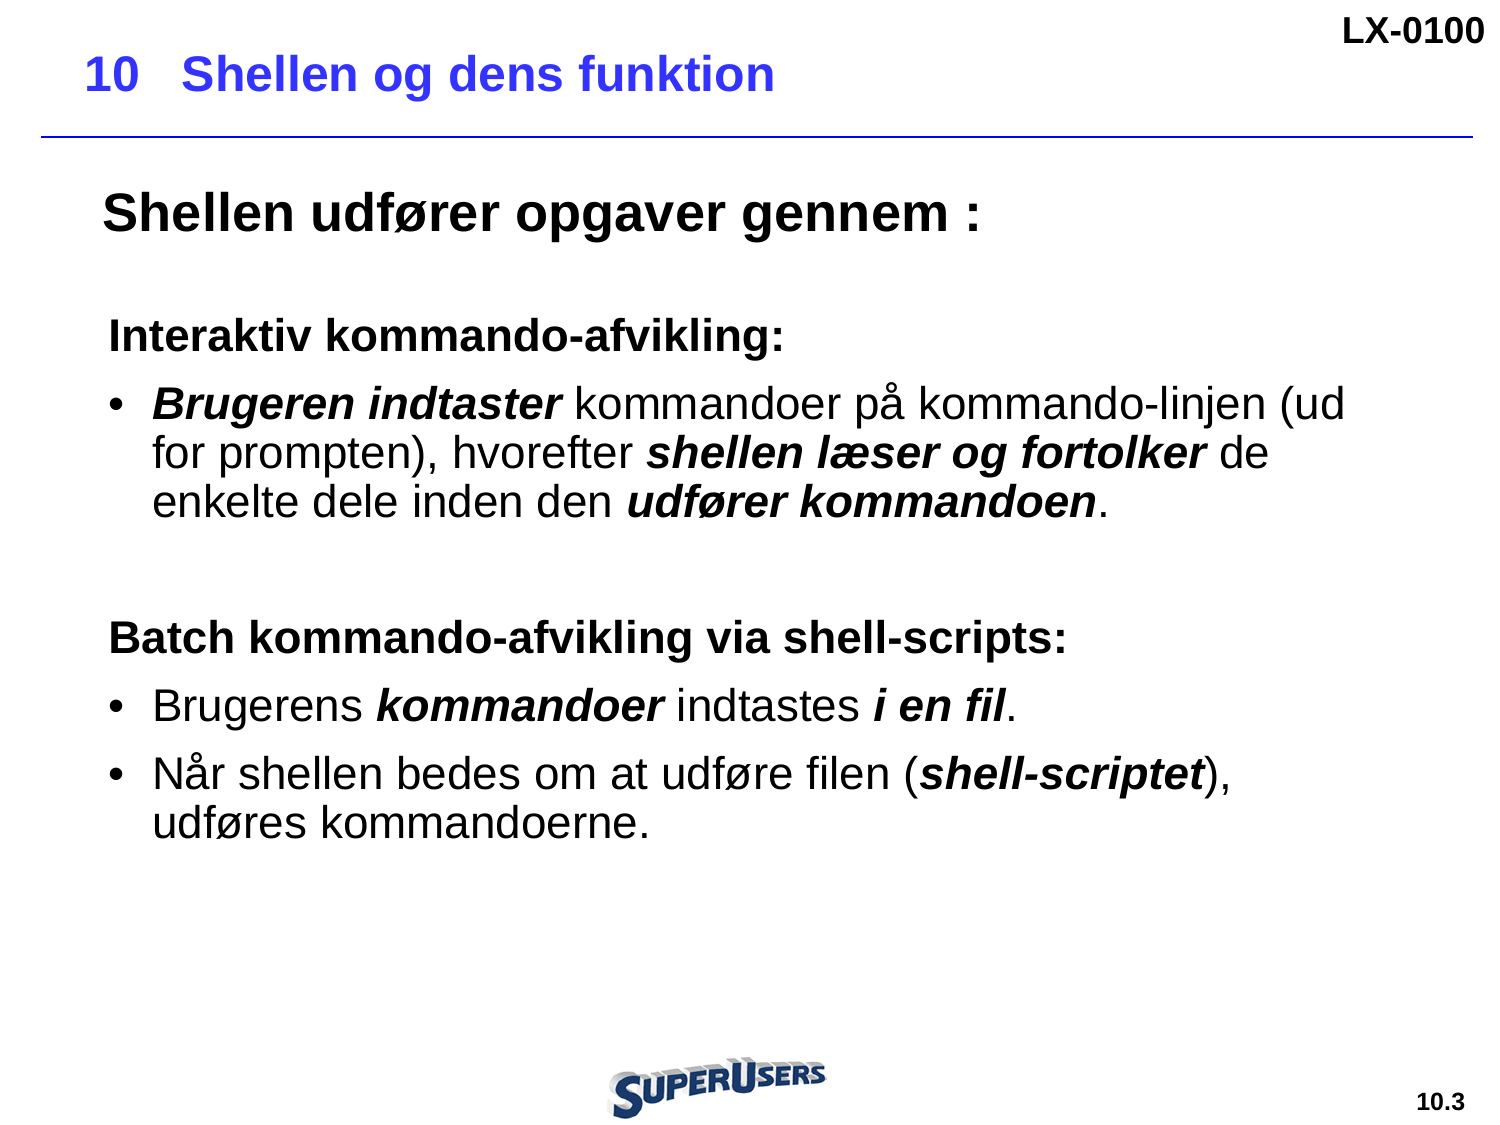

# 10 Shellen og dens funktion
Shellen udfører opgaver gennem :
Interaktiv kommando-afvikling:
Brugeren indtaster kommandoer på kommando-linjen (ud for prompten), hvorefter shellen læser og fortolker de enkelte dele inden den udfører kommandoen.
Batch kommando-afvikling via shell-scripts:
Brugerens kommandoer indtastes i en fil.
Når shellen bedes om at udføre filen (shell-scriptet),
udføres kommandoerne.